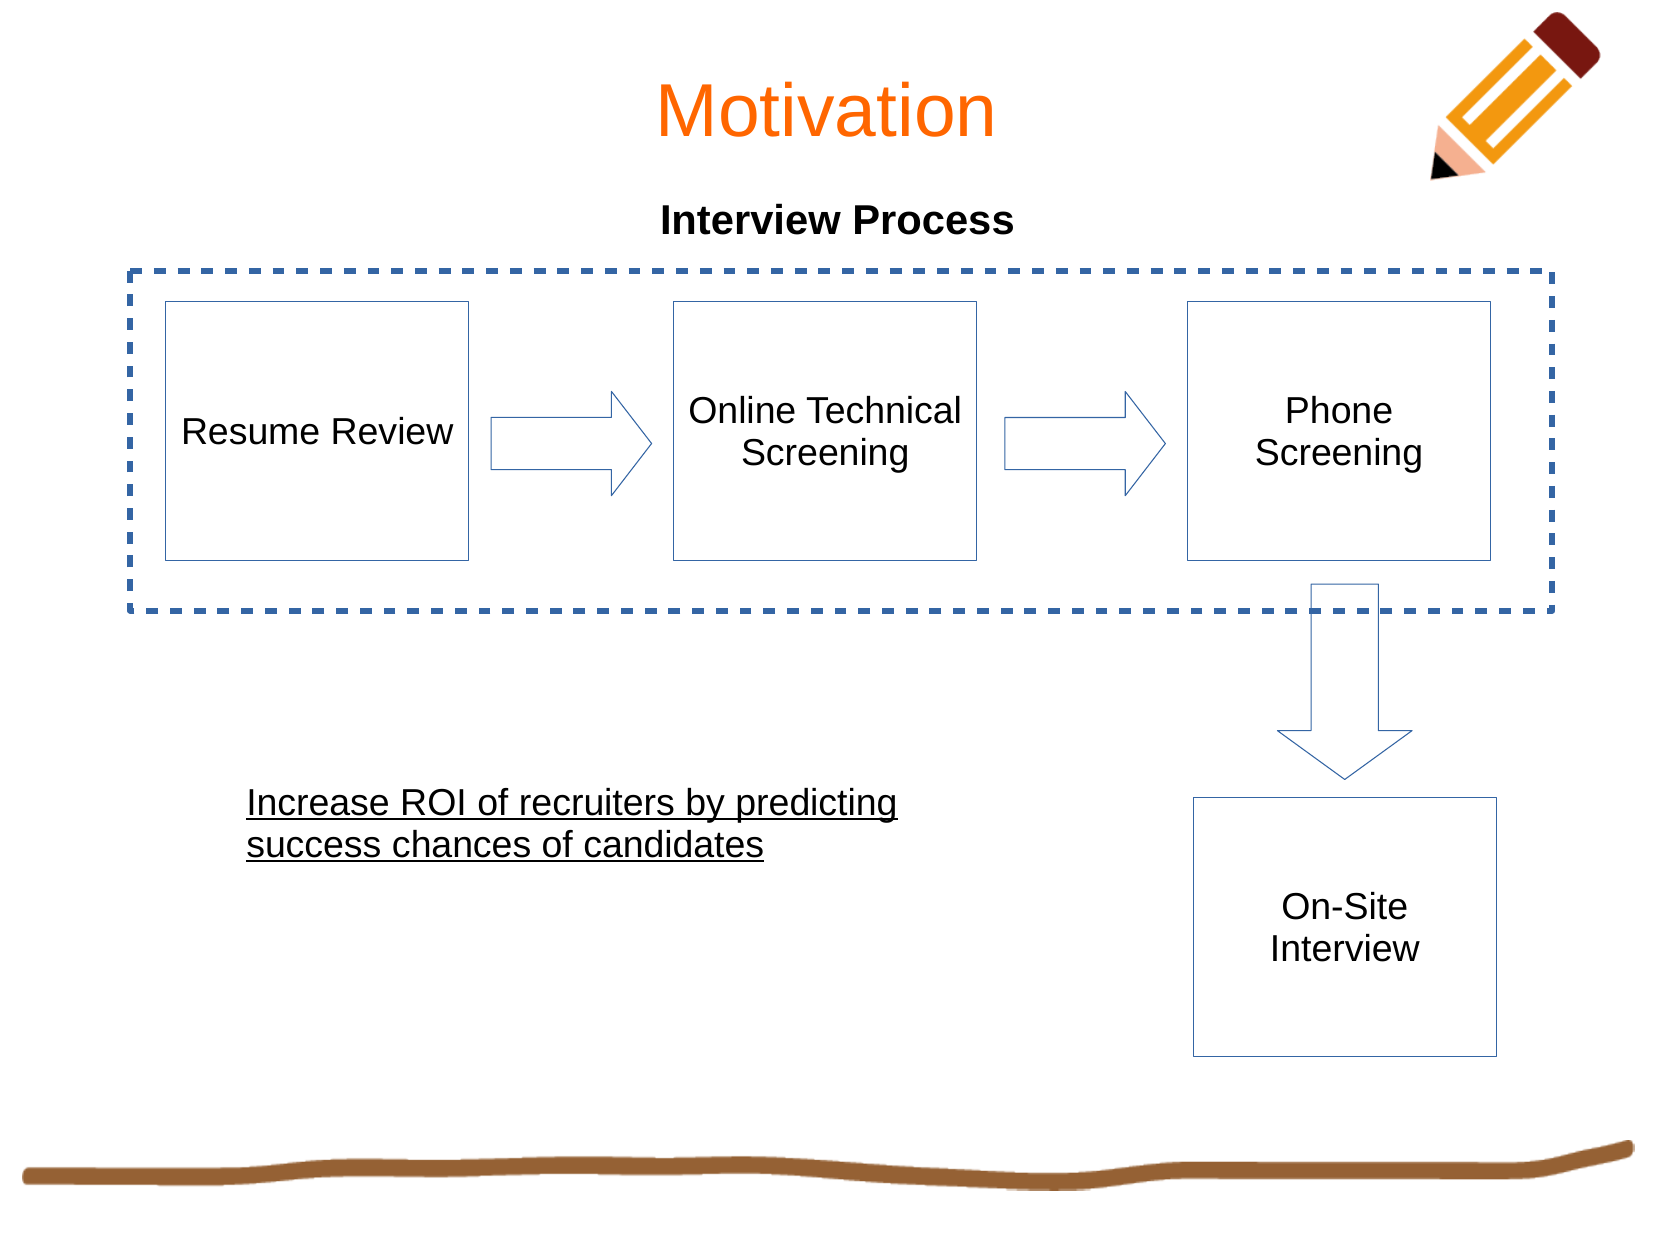

# Motivation
Interview Process
Resume Review
Online Technical Screening
Phone Screening
Increase ROI of recruiters by predicting success chances of candidates
On-Site Interview